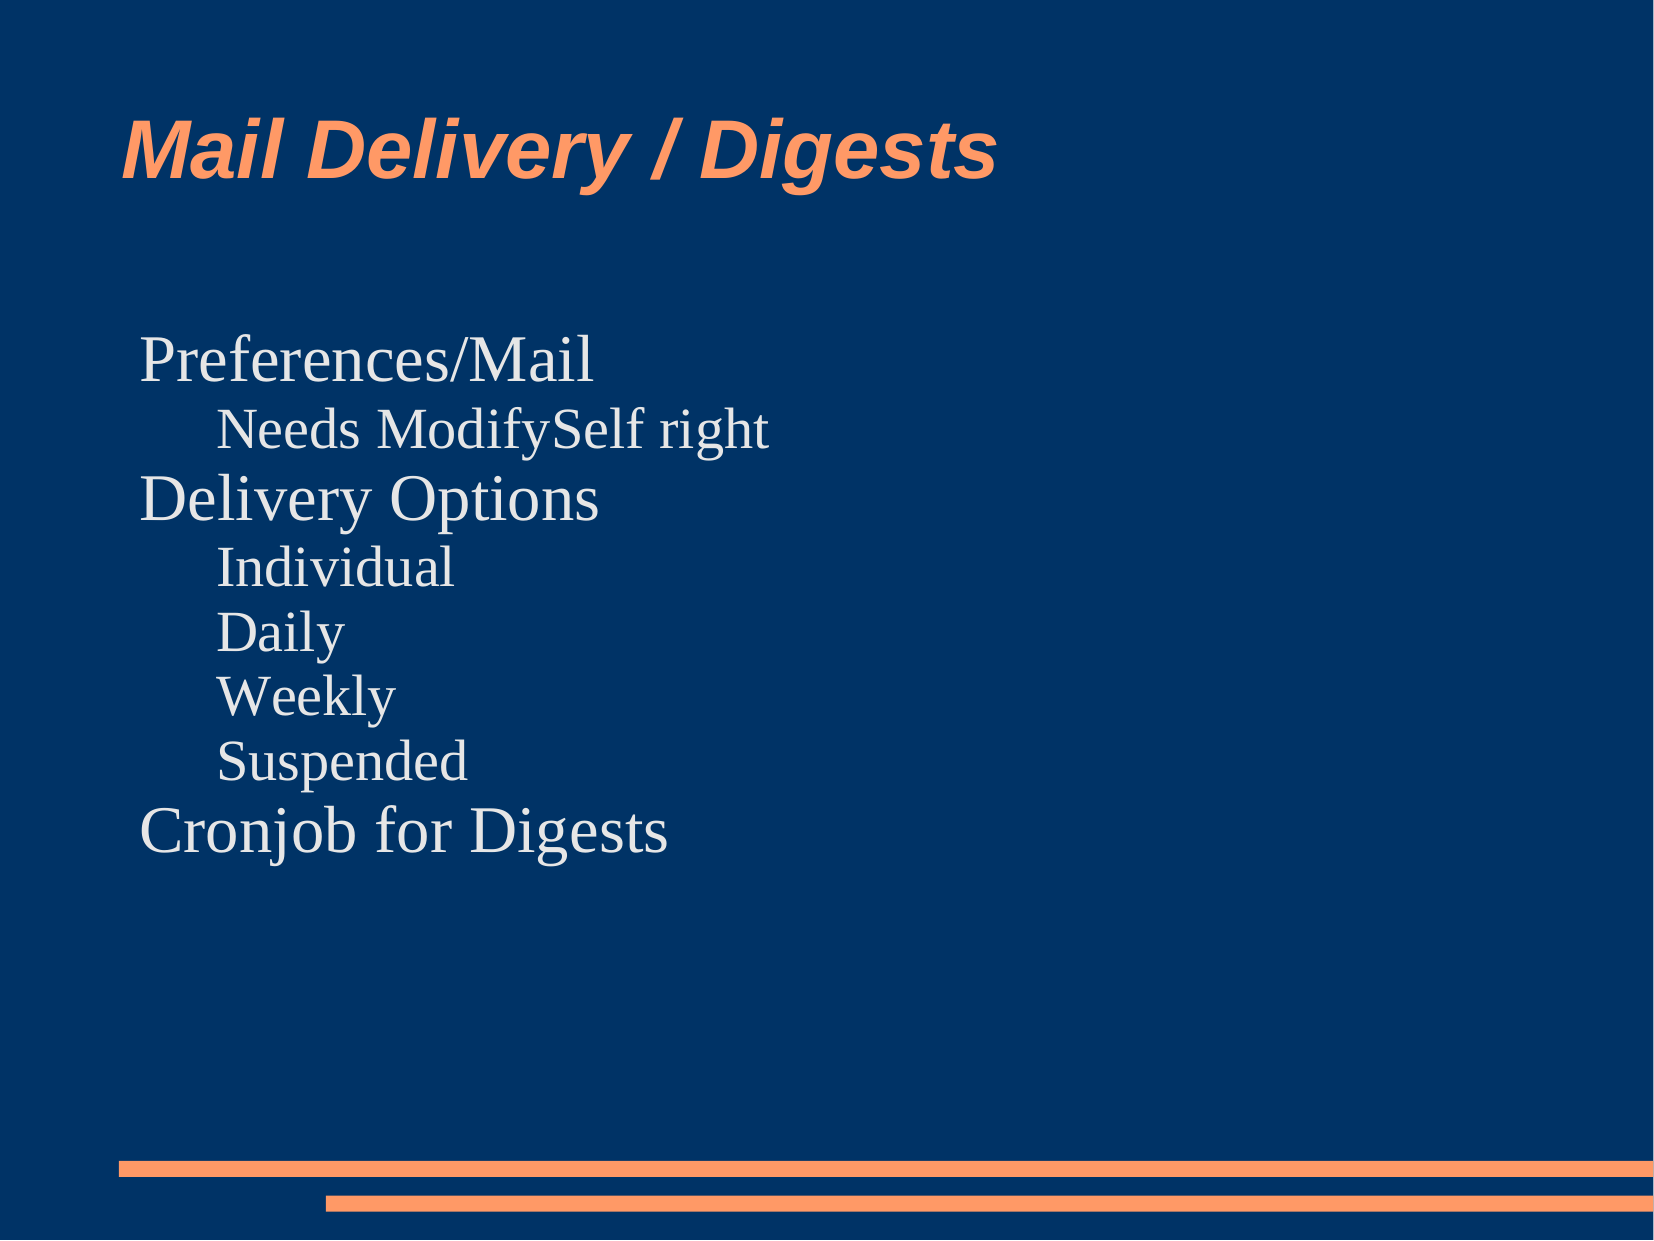

# Mail Delivery / Digests
Preferences/Mail
Needs ModifySelf right
Delivery Options
Individual
Daily
Weekly
Suspended
Cronjob for Digests